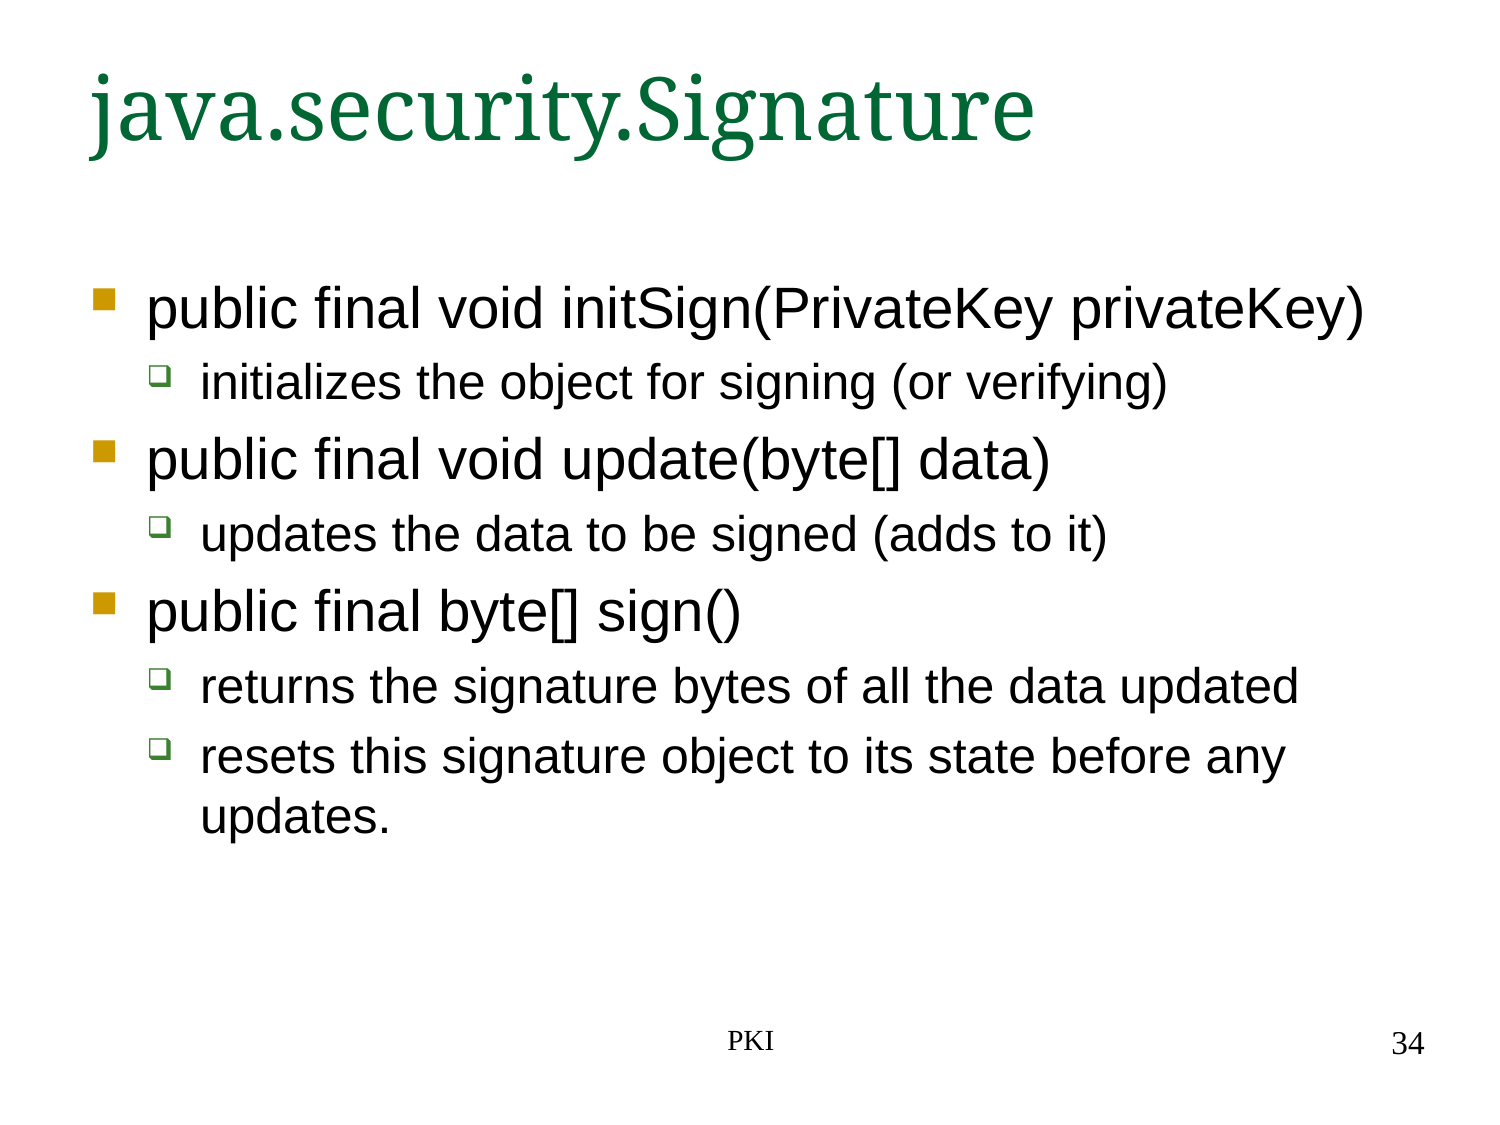

# java.security.Signature
public final void initSign(PrivateKey privateKey)
initializes the object for signing (or verifying)
public final void update(byte[] data)
updates the data to be signed (adds to it)
public final byte[] sign()
returns the signature bytes of all the data updated
resets this signature object to its state before any updates.
PKI
34